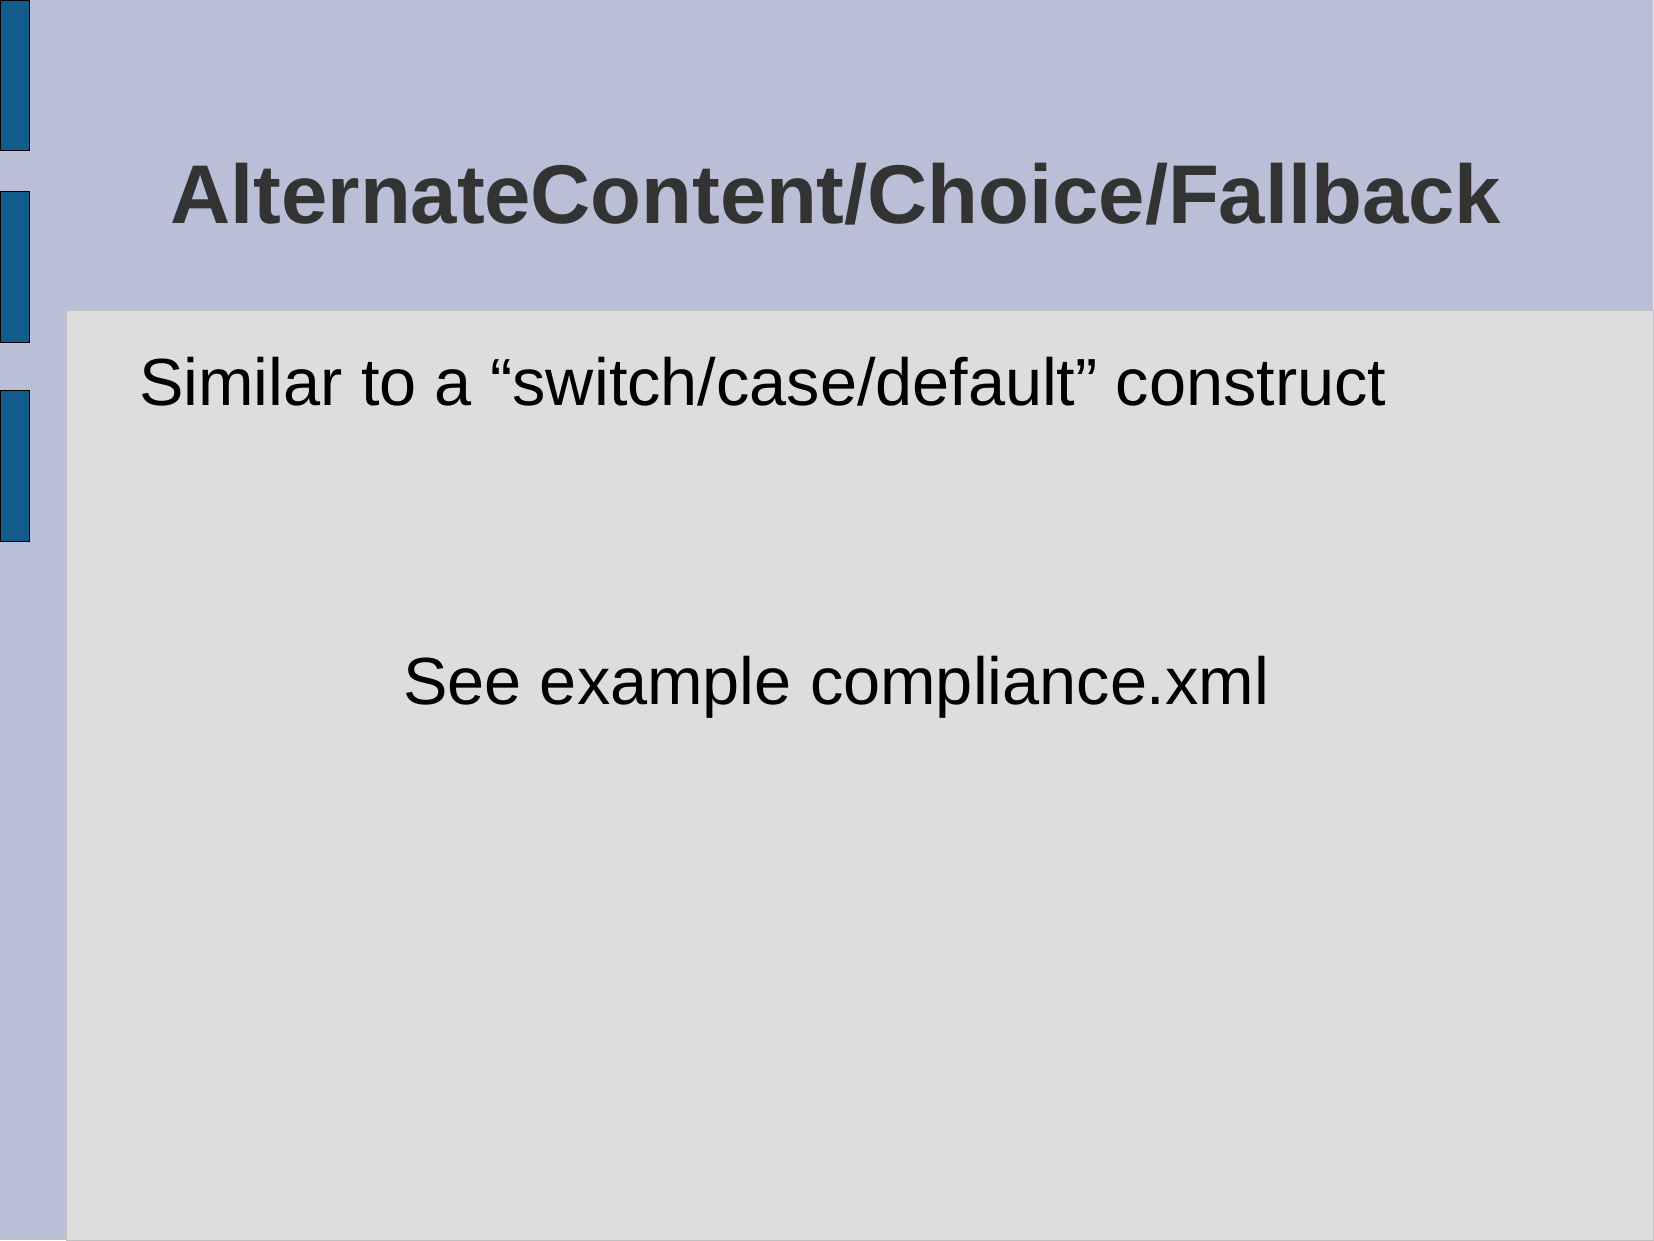

# AlternateContent/Choice/Fallback
Similar to a “switch/case/default” construct
See example compliance.xml